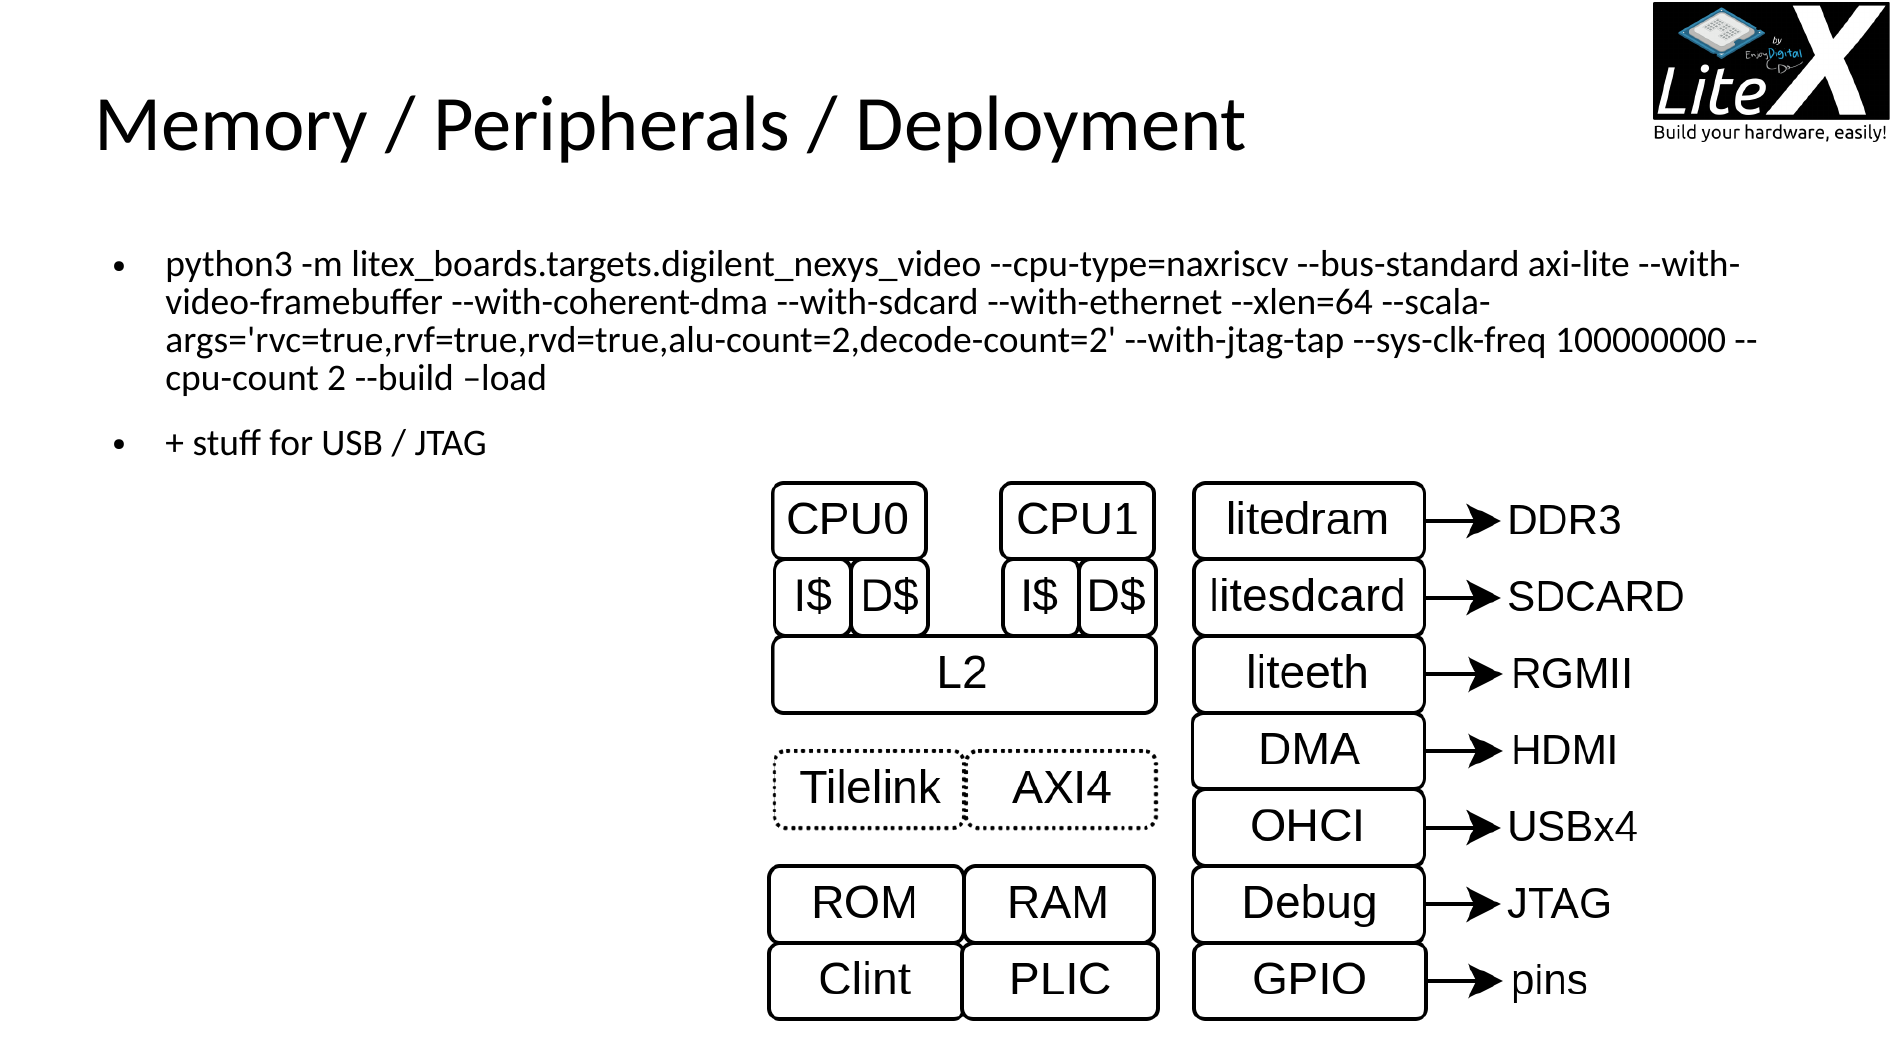

# Memory / Peripherals / Deployment
python3 -m litex_boards.targets.digilent_nexys_video --cpu-type=naxriscv --bus-standard axi-lite --with-video-framebuffer --with-coherent-dma --with-sdcard --with-ethernet --xlen=64 --scala-args='rvc=true,rvf=true,rvd=true,alu-count=2,decode-count=2' --with-jtag-tap --sys-clk-freq 100000000 --cpu-count 2 --build –load
+ stuff for USB / JTAG